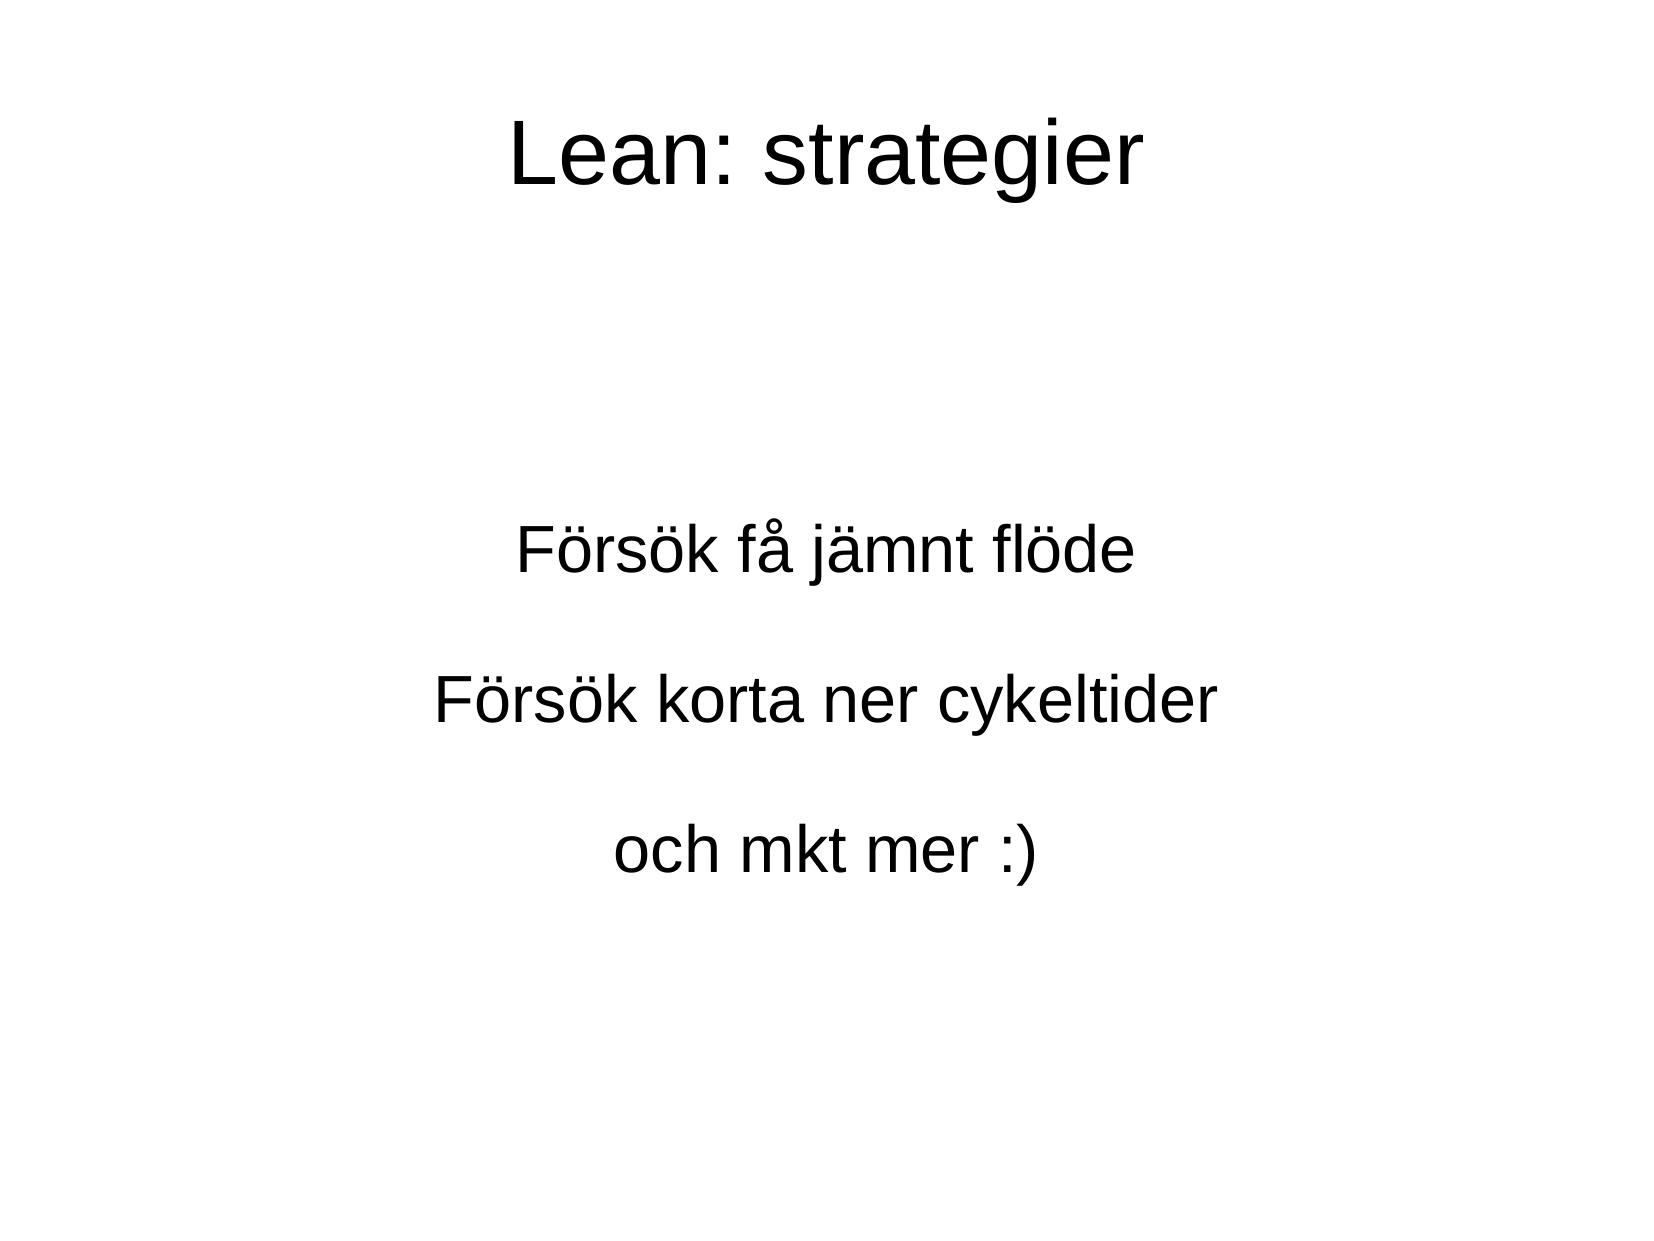

# Lean: strategier
Försök få jämnt flöde
Försök korta ner cykeltider
och mkt mer :)